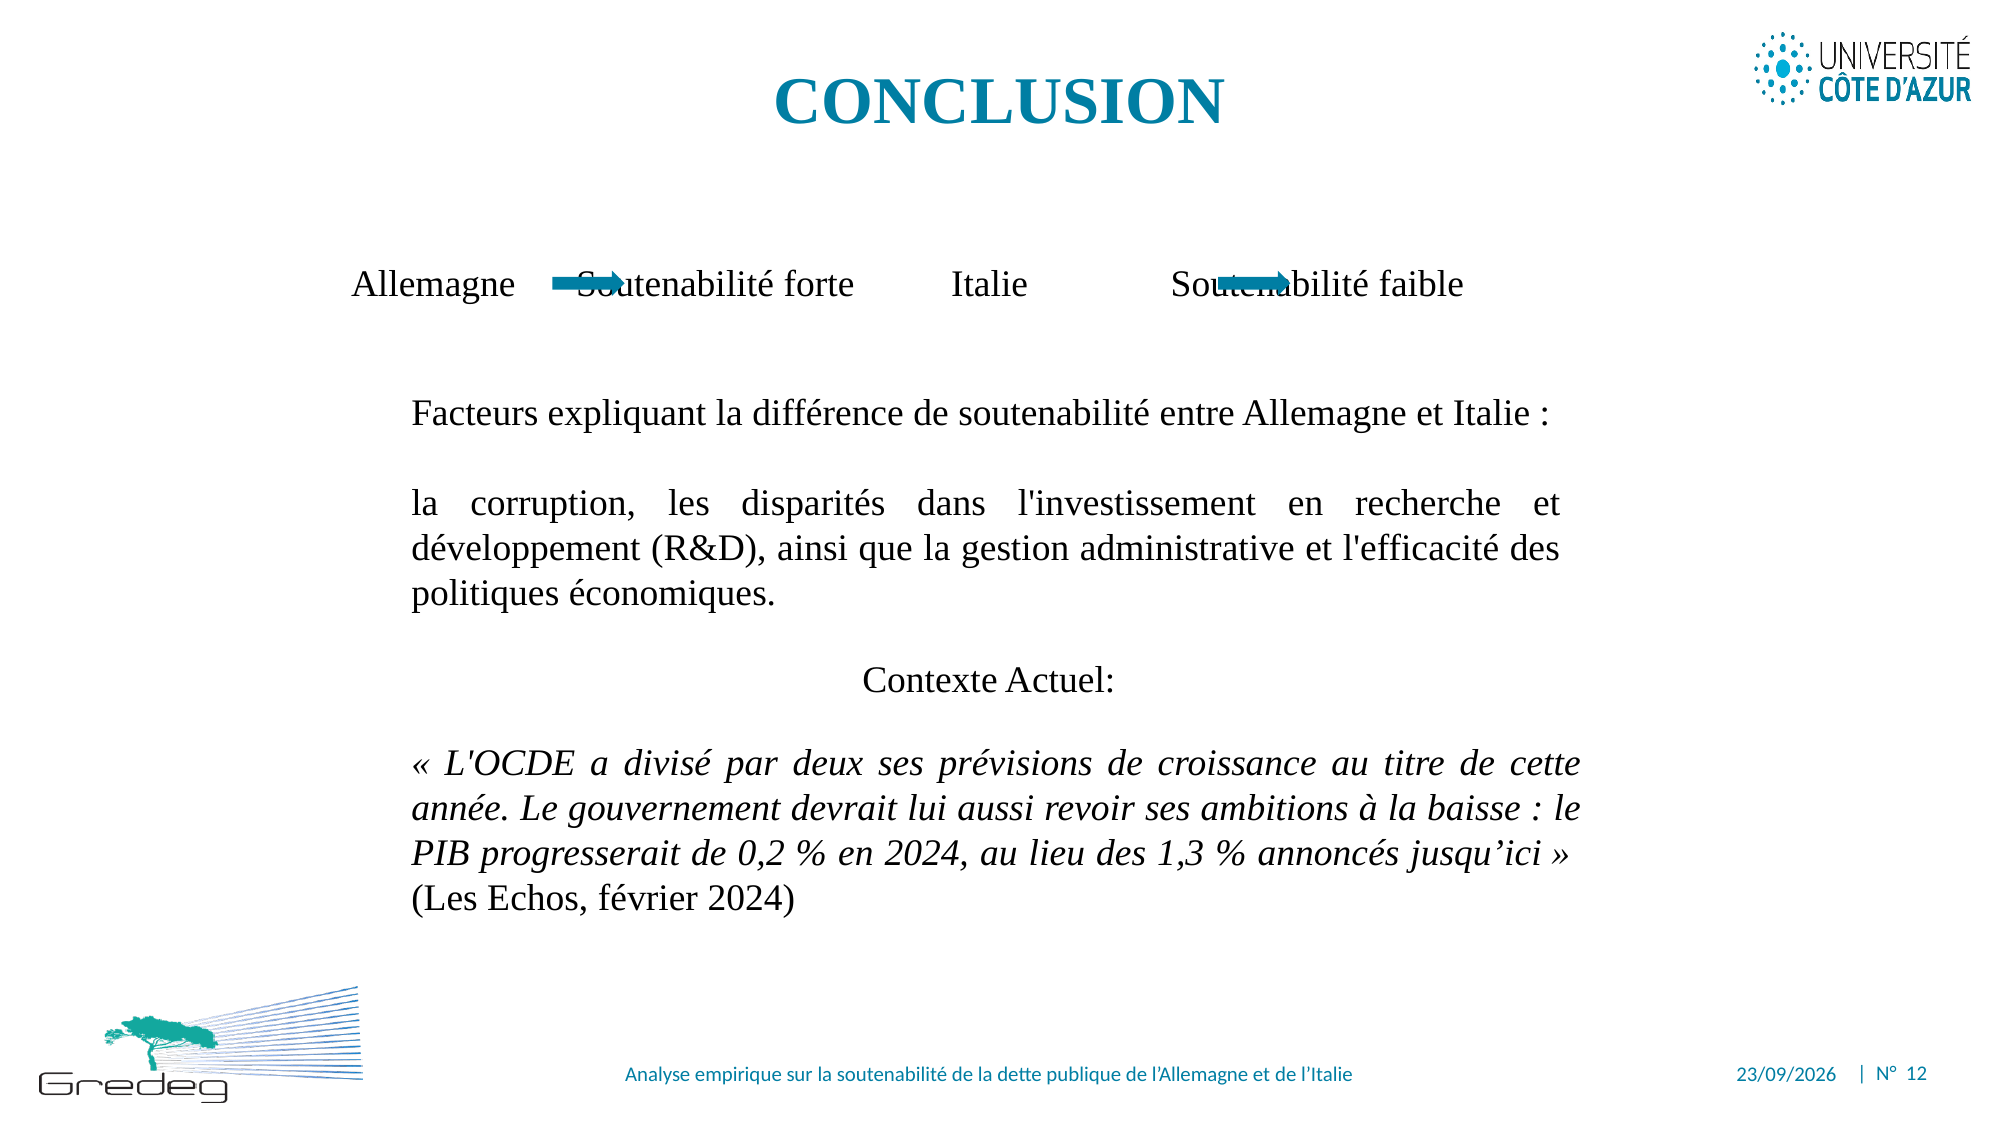

# CONCLUSION
Allemagne 	Soutenabilité forte		Italie Soutenabilité faible
Facteurs expliquant la différence de soutenabilité entre Allemagne et Italie :
la corruption, les disparités dans l'investissement en recherche et développement (R&D), ainsi que la gestion administrative et l'efficacité des politiques économiques.
Contexte Actuel:
« L'OCDE a divisé par deux ses prévisions de croissance au titre de cette année. Le gouvernement devrait lui aussi revoir ses ambitions à la baisse : le PIB progresserait de 0,2 % en 2024, au lieu des 1,3 % annoncés jusqu’ici » (Les Echos, février 2024)
Analyse empirique sur la soutenabilité de la dette publique de l’Allemagne et de l’Italie
| N° 12